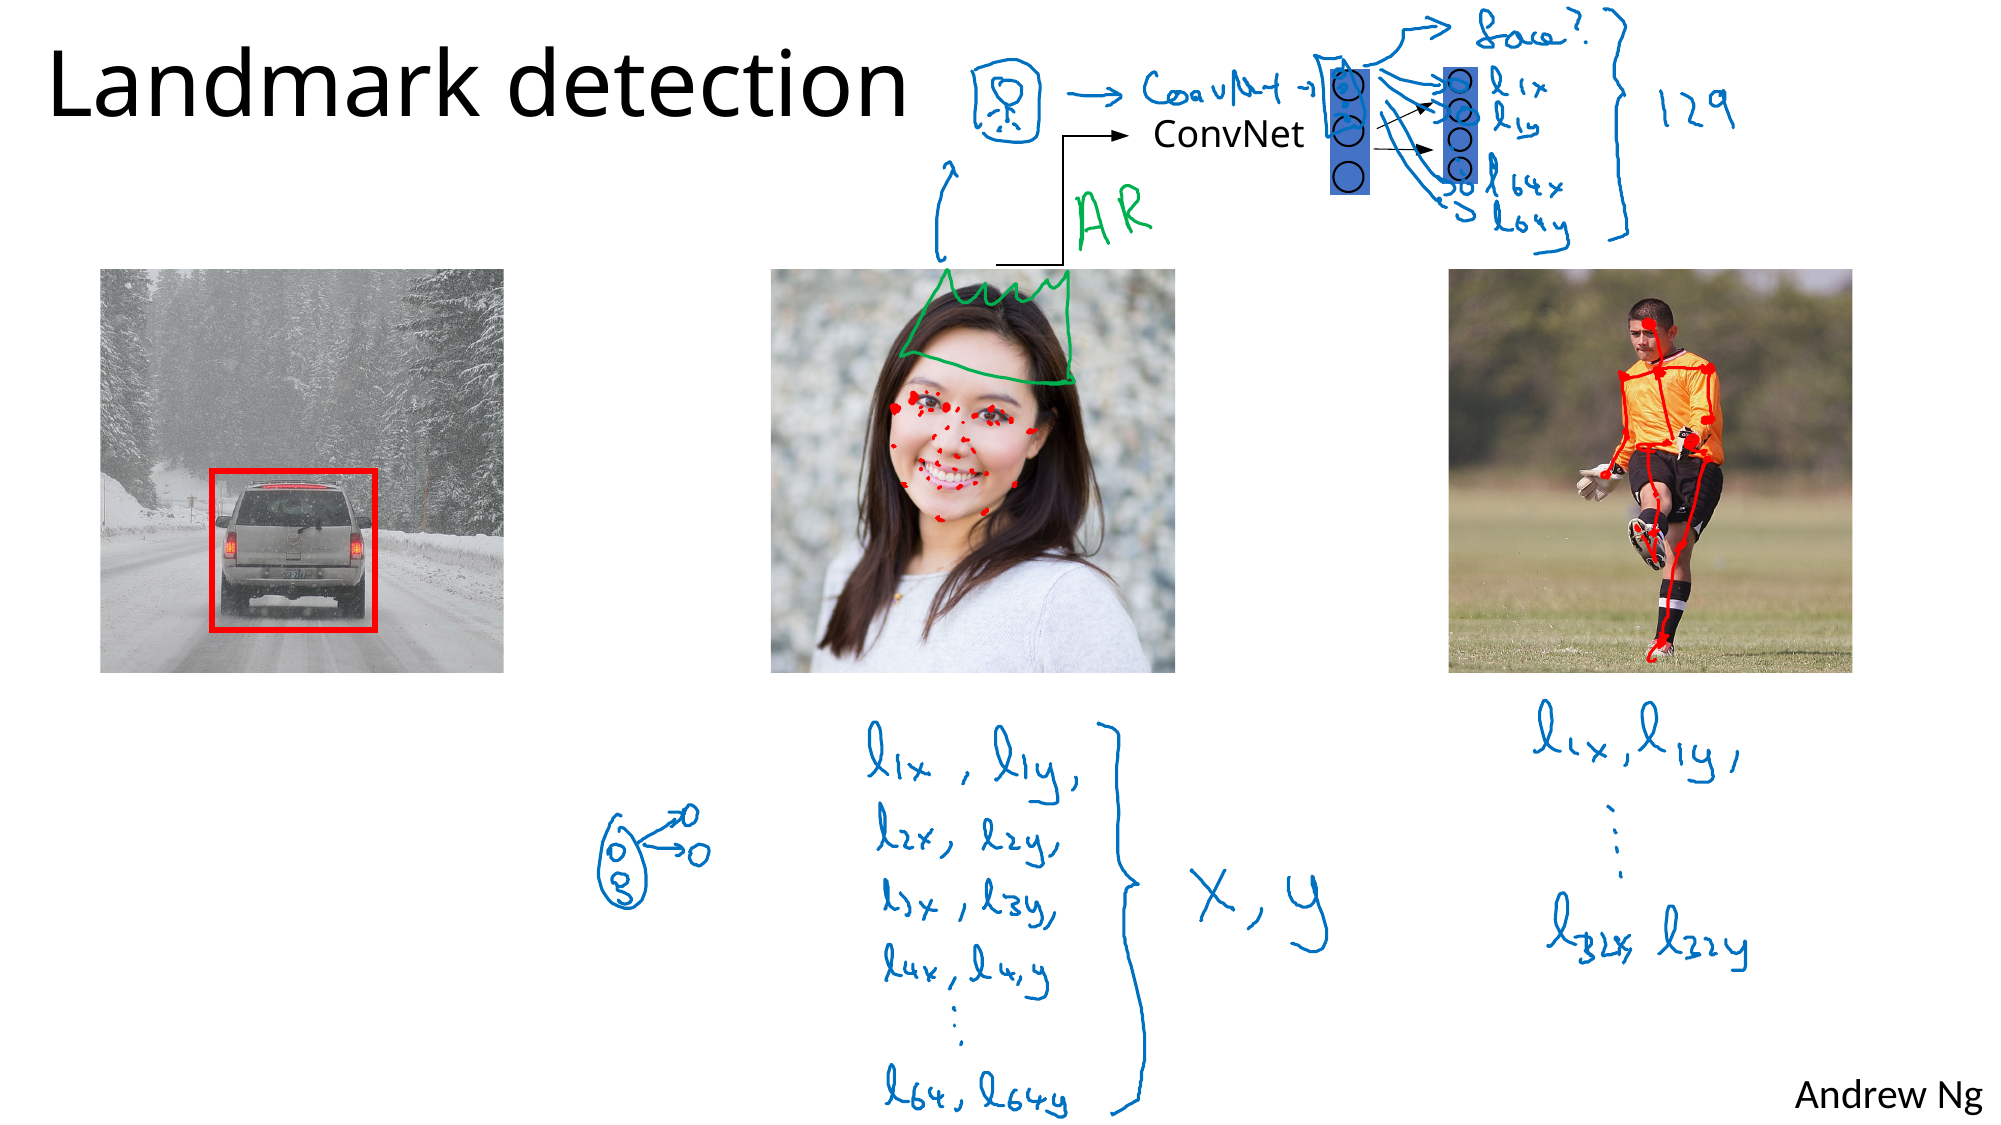

# Landmark detection
| |
| --- |
| |
| --- |
ConvNet